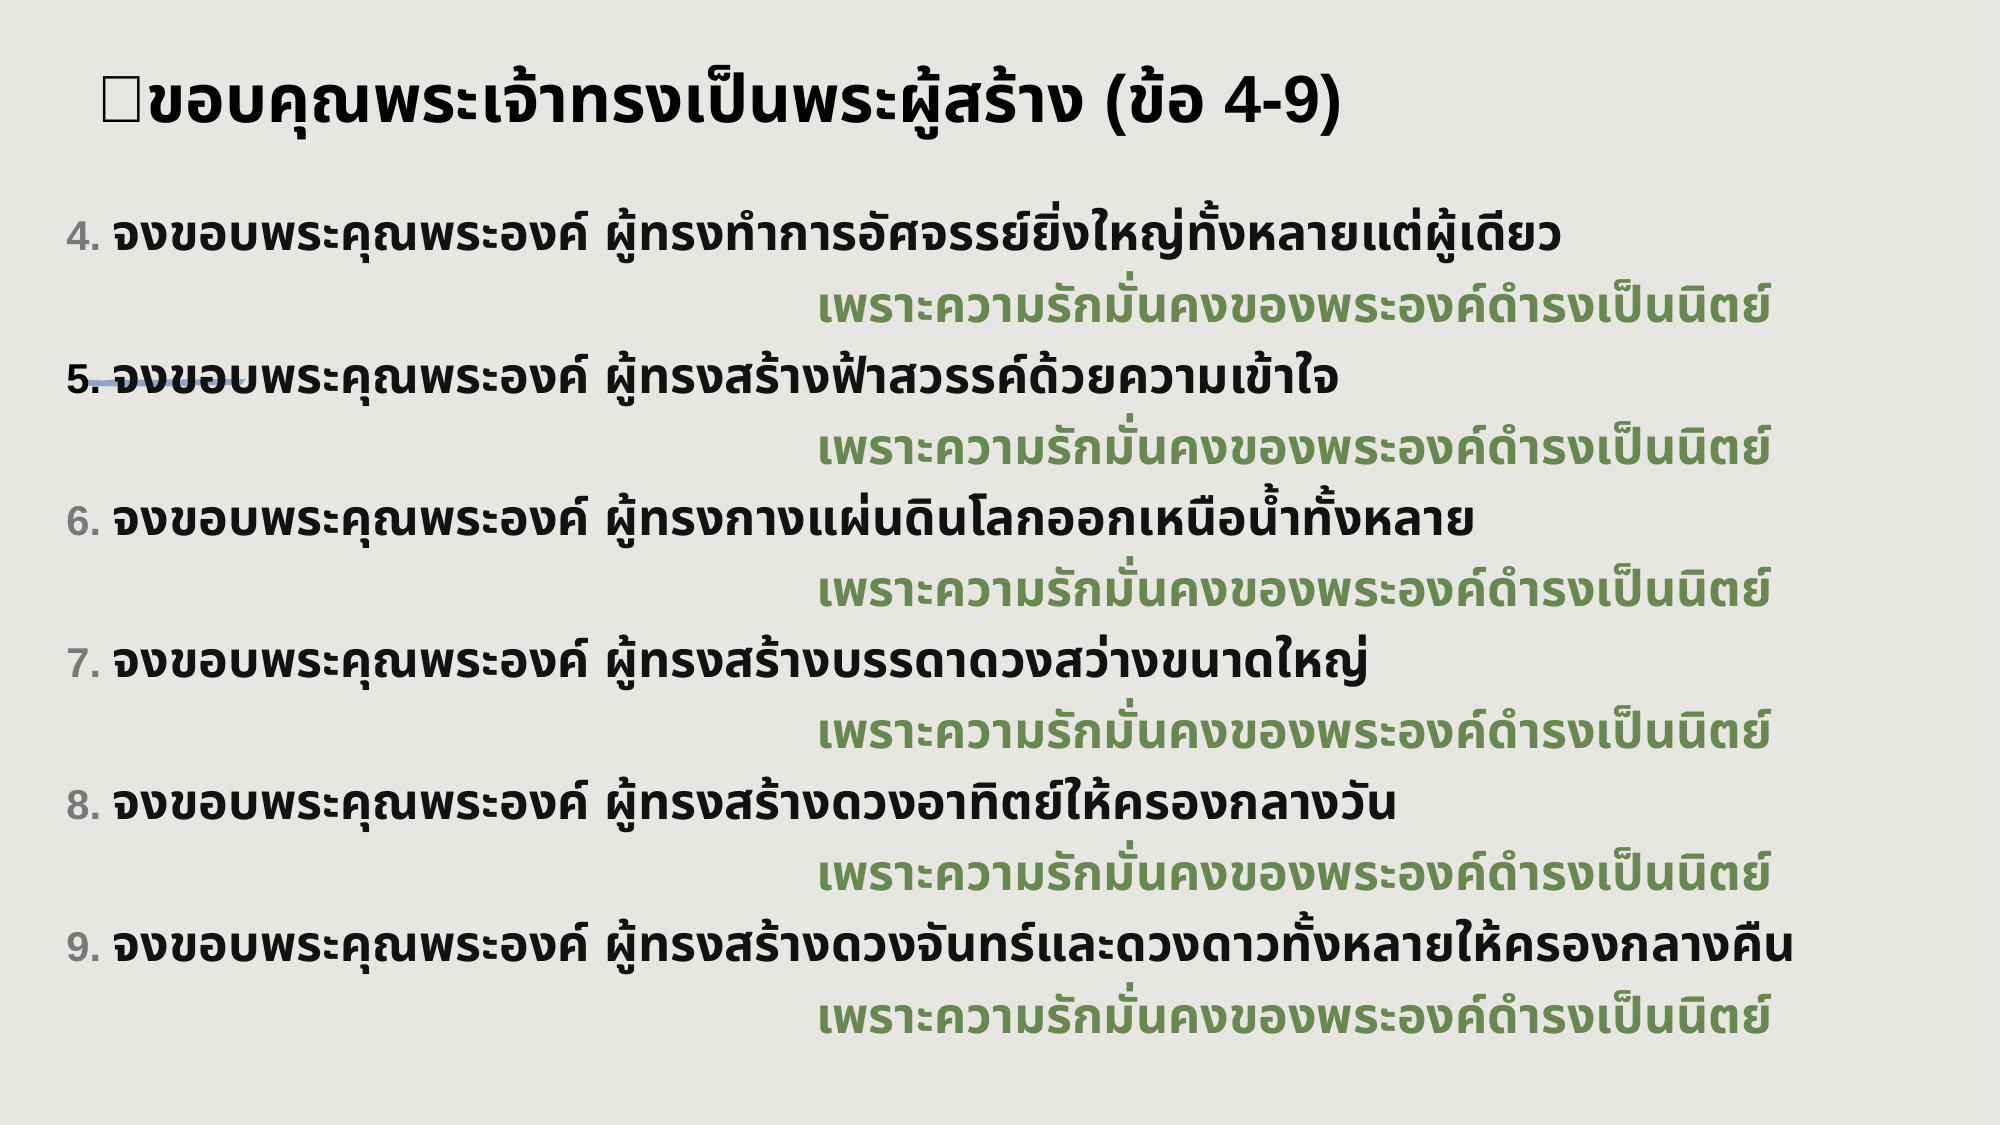

# 🙏ขอบคุณพระเจ้าทรงเป็นพระผู้สร้าง (ข้อ 4-9)
4. จงขอบพระคุณพระองค์ ผู้ทรงทำการอัศจรรย์ยิ่งใหญ่ทั้งหลายแต่ผู้เดียว
               เพราะความรักมั่นคงของพระองค์ดำรงเป็นนิตย์
5. จงขอบพระคุณพระองค์ ผู้ทรงสร้างฟ้าสวรรค์ด้วยความเข้าใจ
               เพราะความรักมั่นคงของพระองค์ดำรงเป็นนิตย์
6. จงขอบพระคุณพระองค์ ผู้ทรงกางแผ่นดินโลกออกเหนือน้ำทั้งหลาย
               เพราะความรักมั่นคงของพระองค์ดำรงเป็นนิตย์
7. จงขอบพระคุณพระองค์ ผู้ทรงสร้างบรรดาดวงสว่างขนาดใหญ่
               เพราะความรักมั่นคงของพระองค์ดำรงเป็นนิตย์
8. จงขอบพระคุณพระองค์ ผู้ทรงสร้างดวงอาทิตย์ให้ครองกลางวัน
               เพราะความรักมั่นคงของพระองค์ดำรงเป็นนิตย์
9. จงขอบพระคุณพระองค์ ผู้ทรงสร้างดวงจันทร์และดวงดาวทั้งหลายให้ครองกลางคืน
               เพราะความรักมั่นคงของพระองค์ดำรงเป็นนิตย์